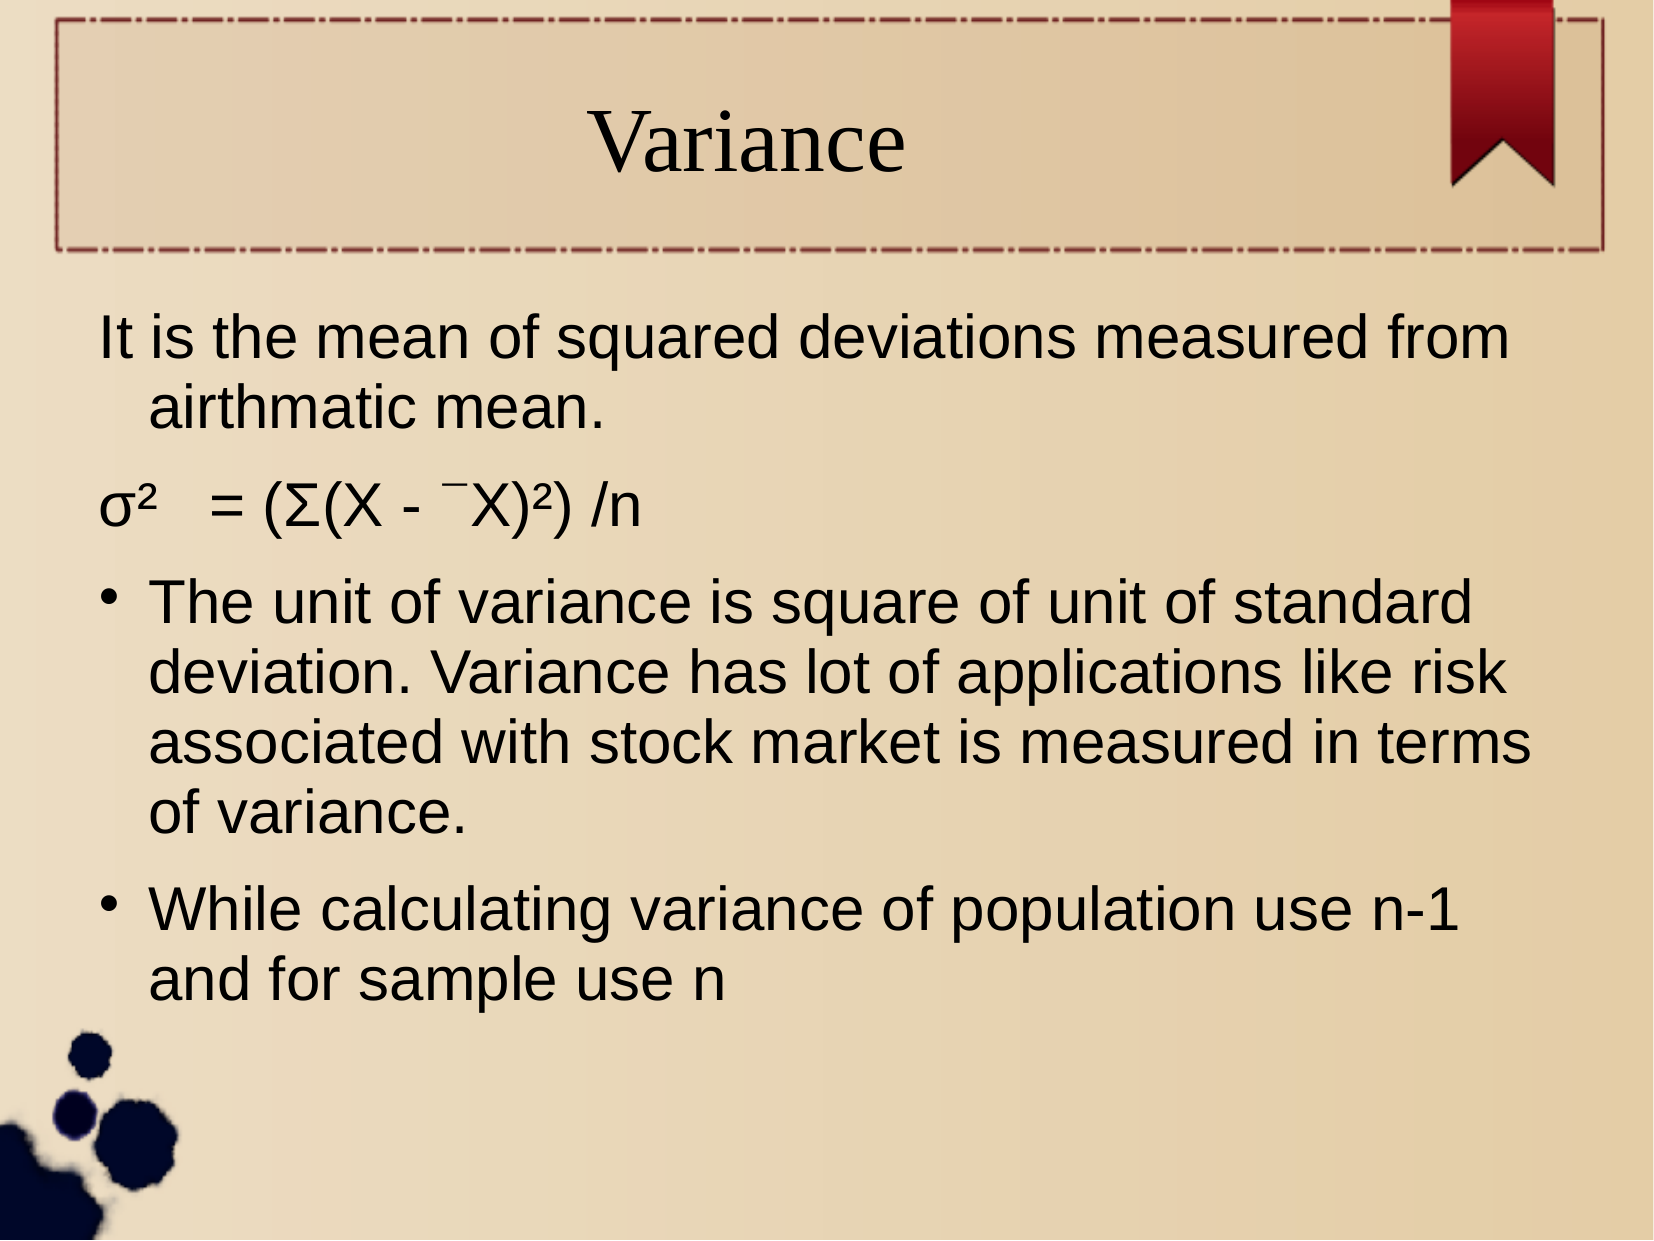

# Variance
It is the mean of squared deviations measured from airthmatic mean.
σ² = (Σ(X - X)²) /n
The unit of variance is square of unit of standard deviation. Variance has lot of applications like risk associated with stock market is measured in terms of variance.
While calculating variance of population use n-1 and for sample use n